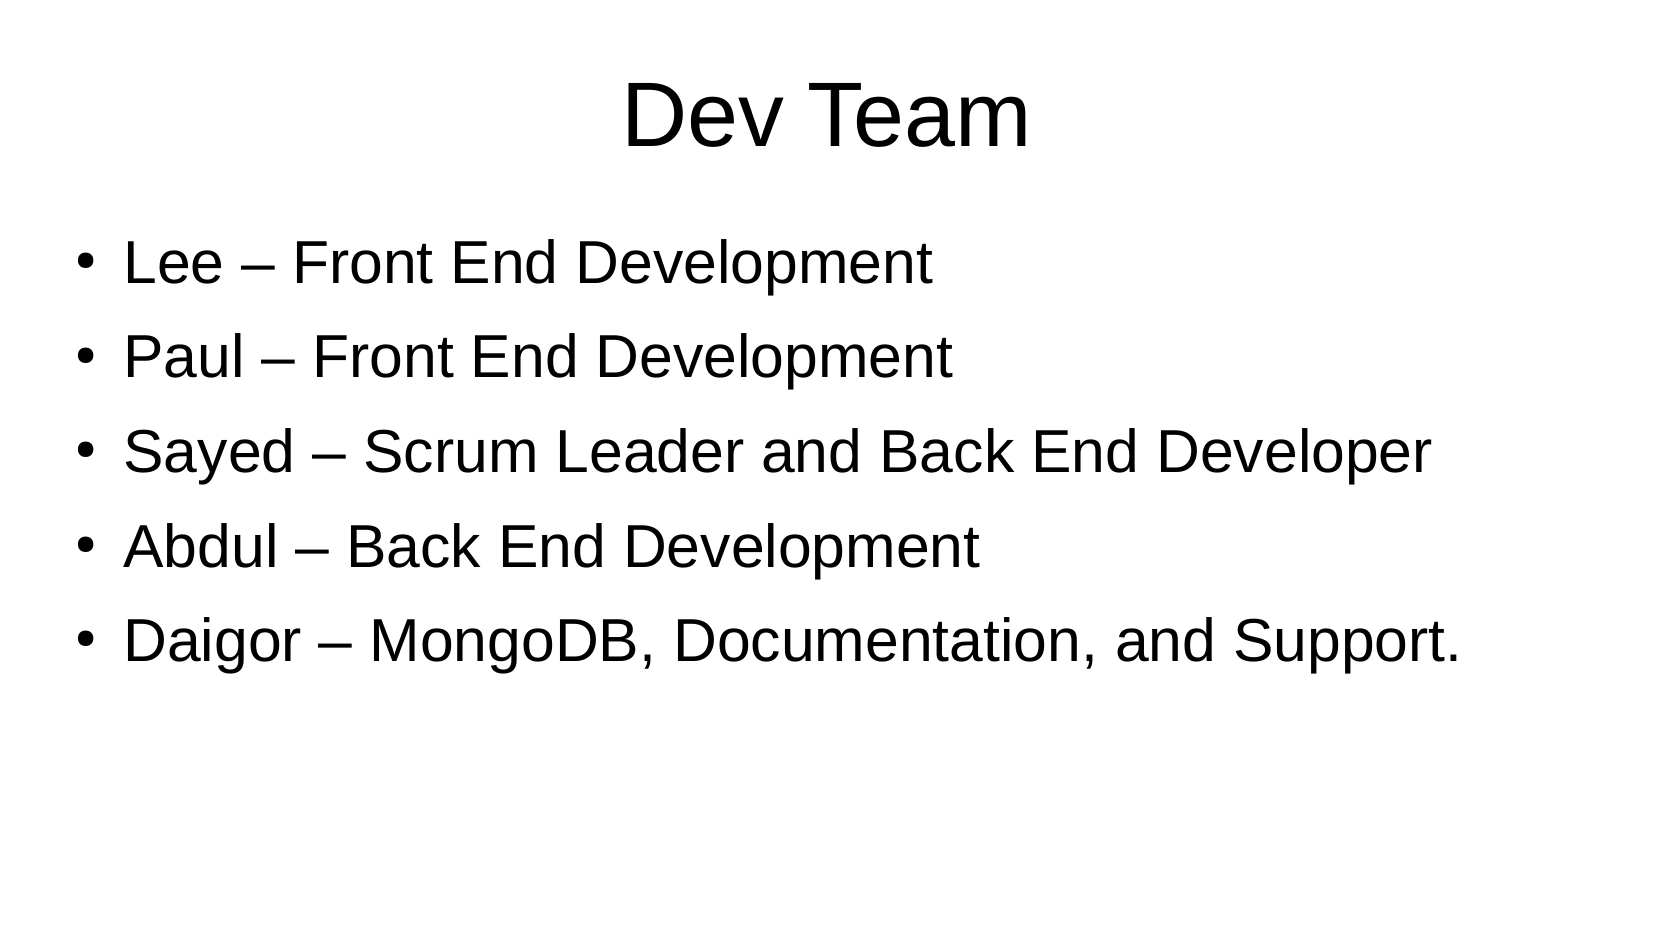

# Dev Team
Lee – Front End Development
Paul – Front End Development
Sayed – Scrum Leader and Back End Developer
Abdul – Back End Development
Daigor – MongoDB, Documentation, and Support.